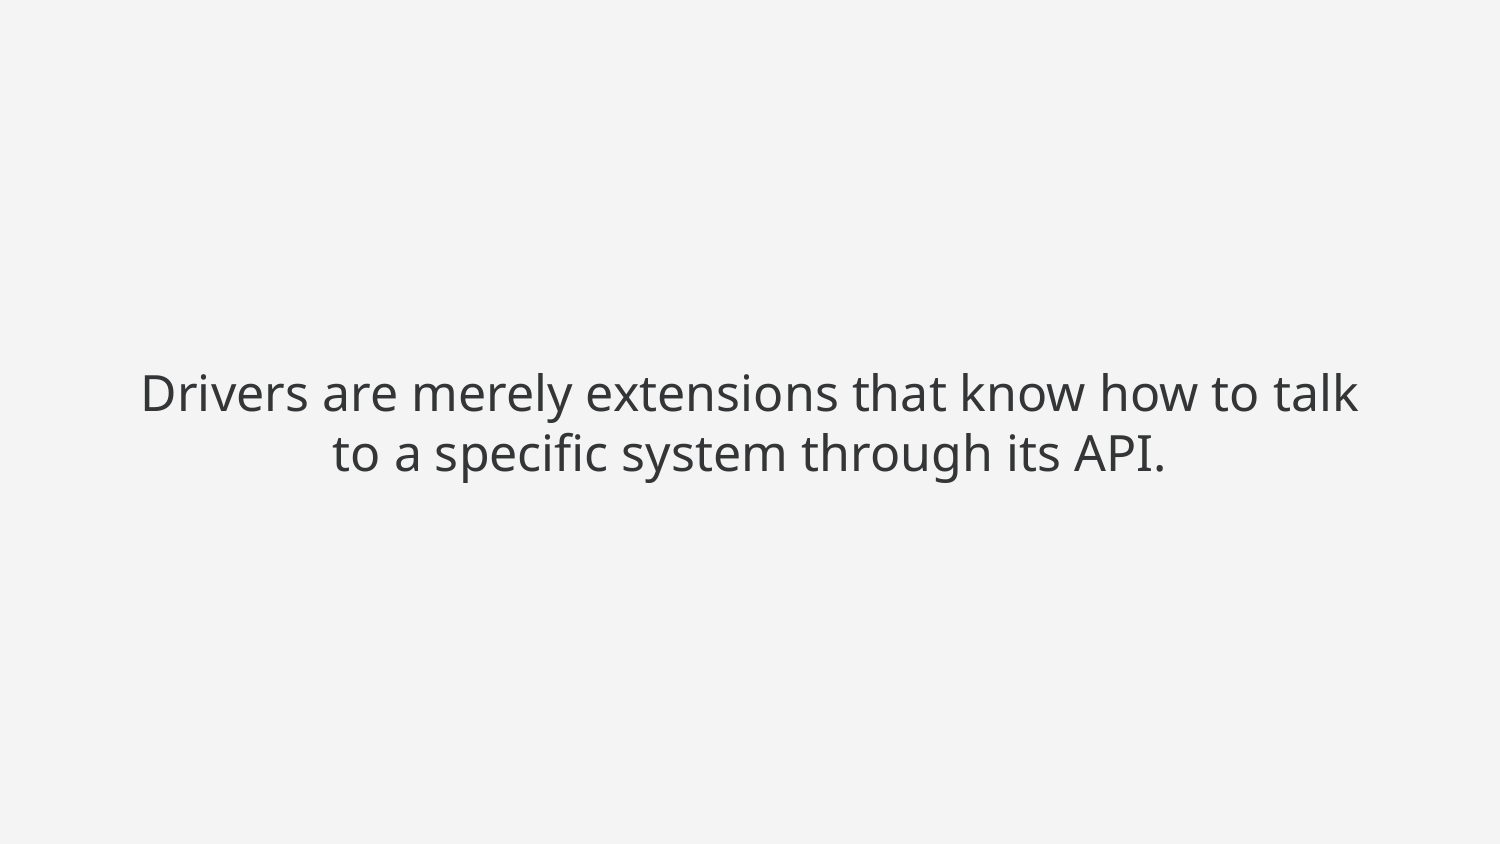

# Drivers are merely extensions that know how to talk to a specific system through its API.